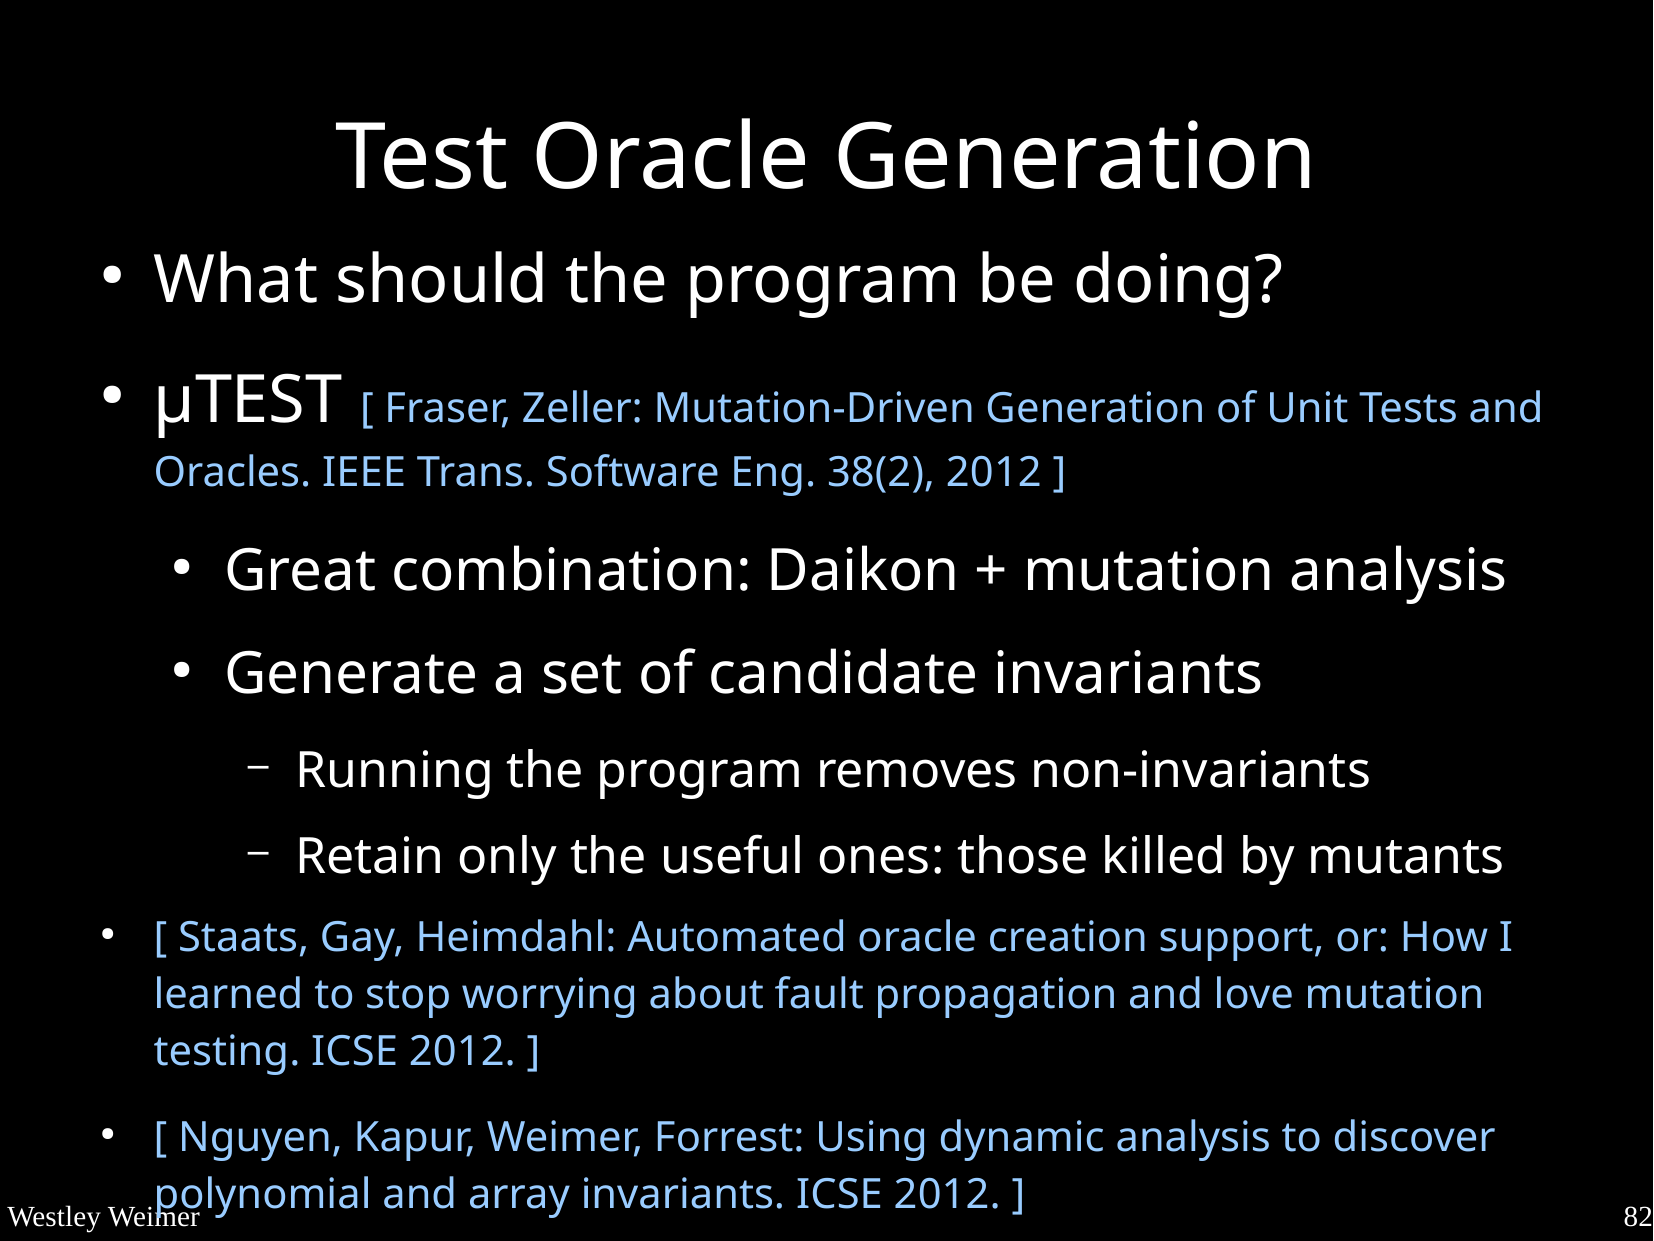

# Test Oracle Generation
What should the program be doing?
μTEST [ Fraser, Zeller: Mutation-Driven Generation of Unit Tests and Oracles. IEEE Trans. Software Eng. 38(2), 2012 ]
Great combination: Daikon + mutation analysis
Generate a set of candidate invariants
Running the program removes non-invariants
Retain only the useful ones: those killed by mutants
[ Staats, Gay, Heimdahl: Automated oracle creation support, or: How I learned to stop worrying about fault propagation and love mutation testing. ICSE 2012. ]
[ Nguyen, Kapur, Weimer, Forrest: Using dynamic analysis to discover polynomial and array invariants. ICSE 2012. ]
82